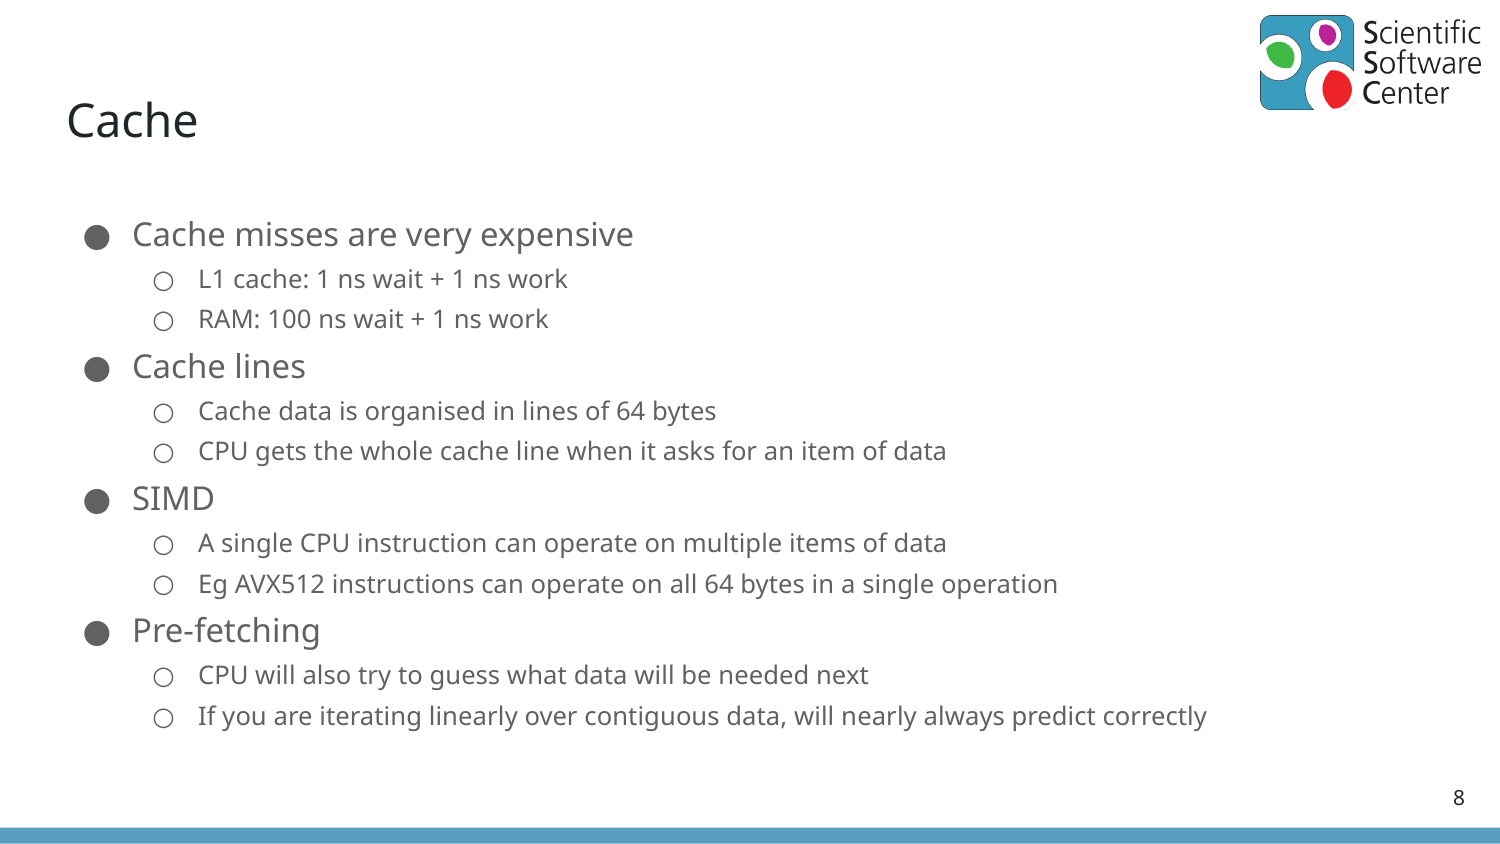

# Cache
Cache misses are very expensive
L1 cache: 1 ns wait + 1 ns work
RAM: 100 ns wait + 1 ns work
Cache lines
Cache data is organised in lines of 64 bytes
CPU gets the whole cache line when it asks for an item of data
SIMD
A single CPU instruction can operate on multiple items of data
Eg AVX512 instructions can operate on all 64 bytes in a single operation
Pre-fetching
CPU will also try to guess what data will be needed next
If you are iterating linearly over contiguous data, will nearly always predict correctly